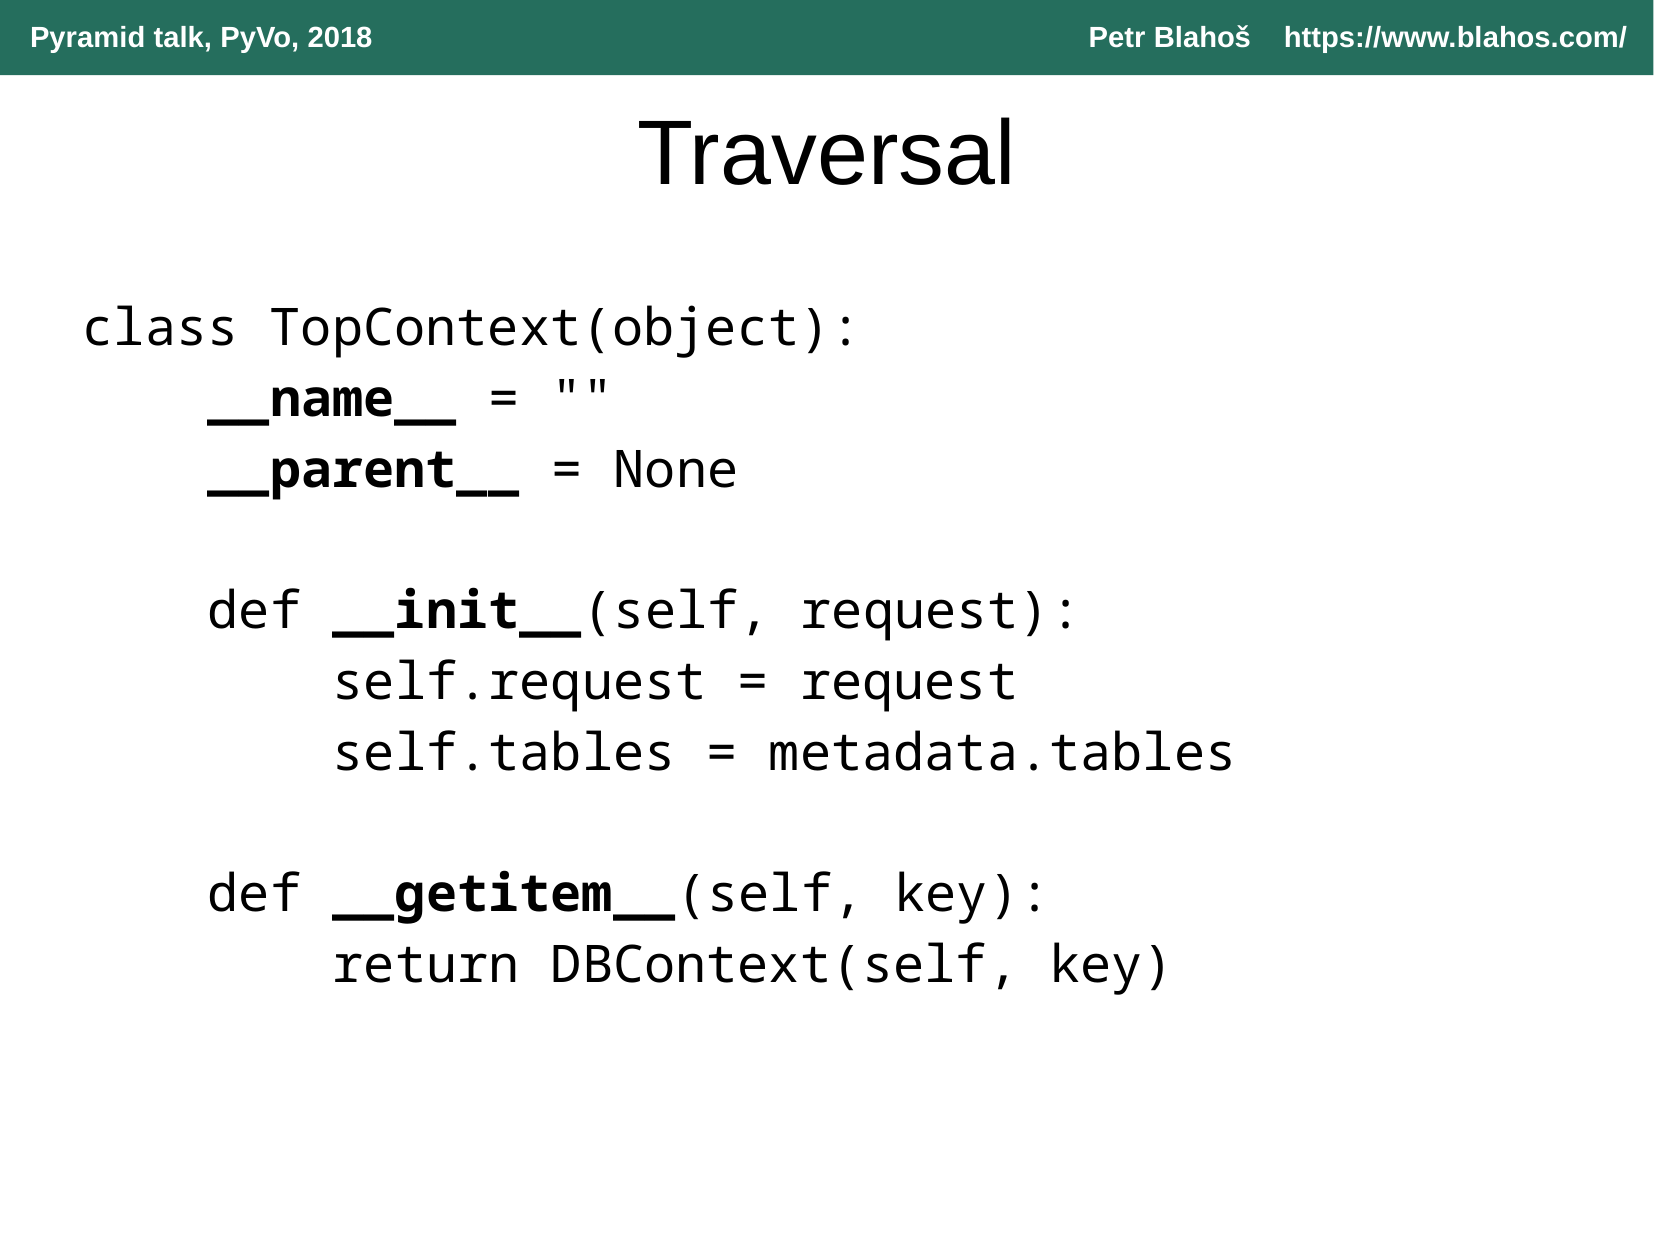

# Traversal
class TopContext(object):
 __name__ = ""
 __parent__ = None
 def __init__(self, request):
 self.request = request
 self.tables = metadata.tables
 def __getitem__(self, key):
 return DBContext(self, key)